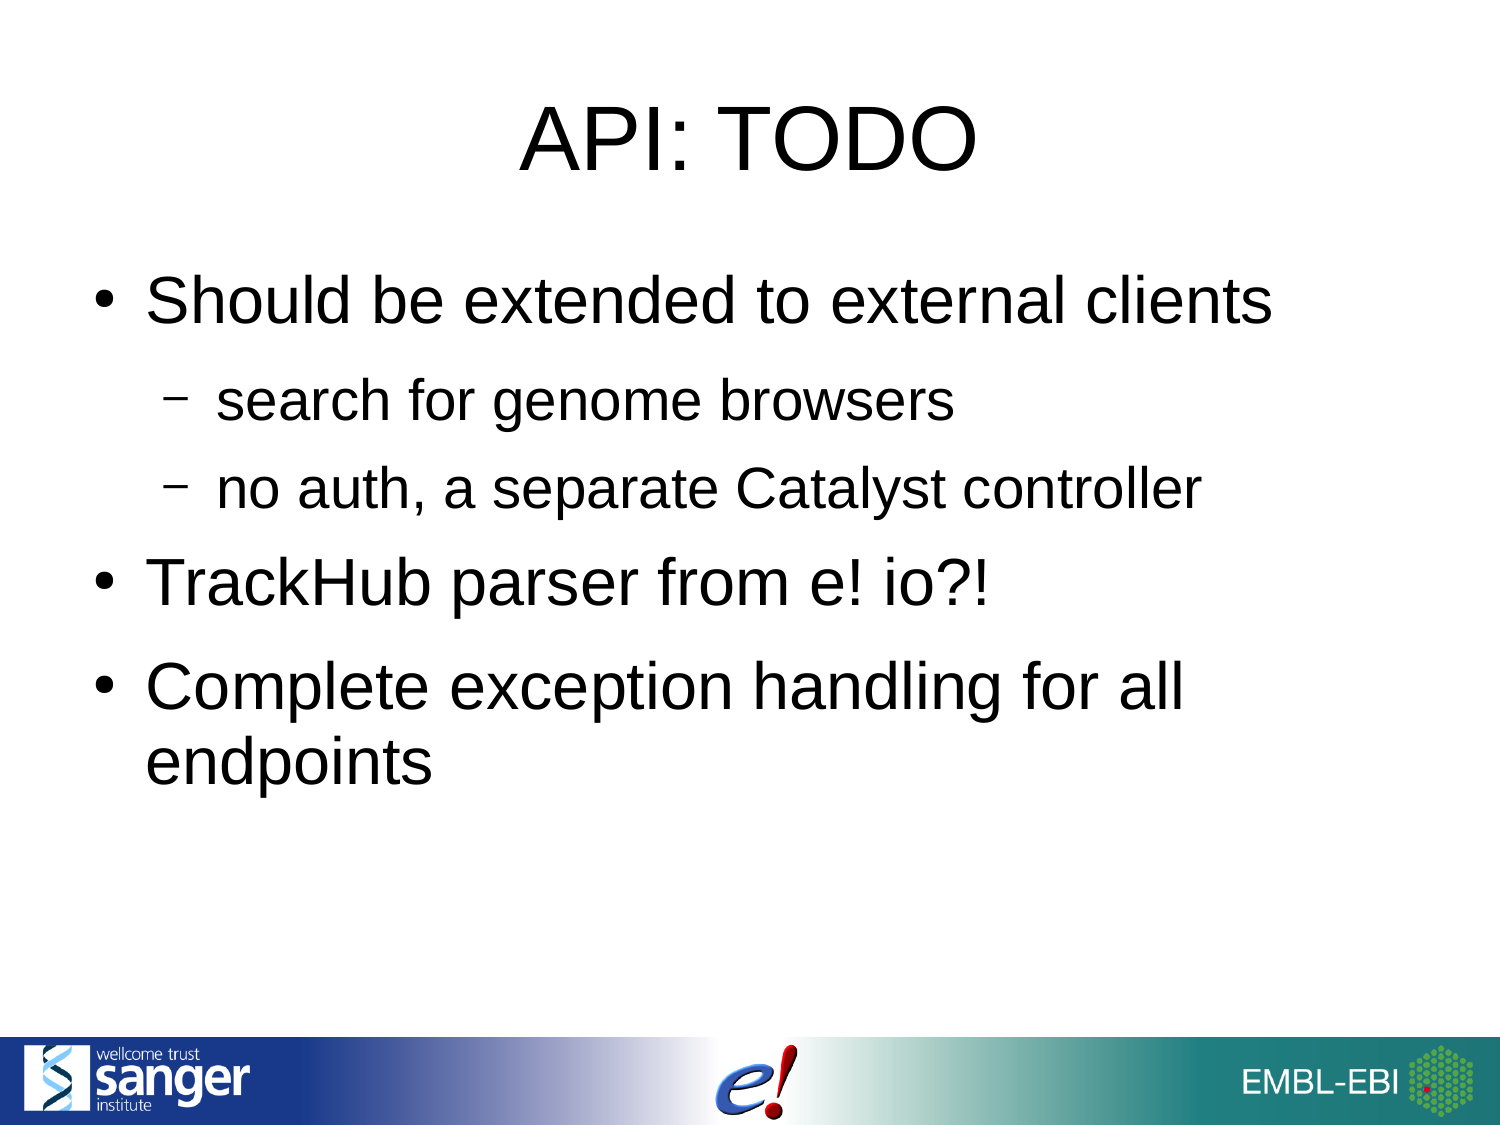

# API: TODO
Should be extended to external clients
search for genome browsers
no auth, a separate Catalyst controller
TrackHub parser from e! io?!
Complete exception handling for all endpoints